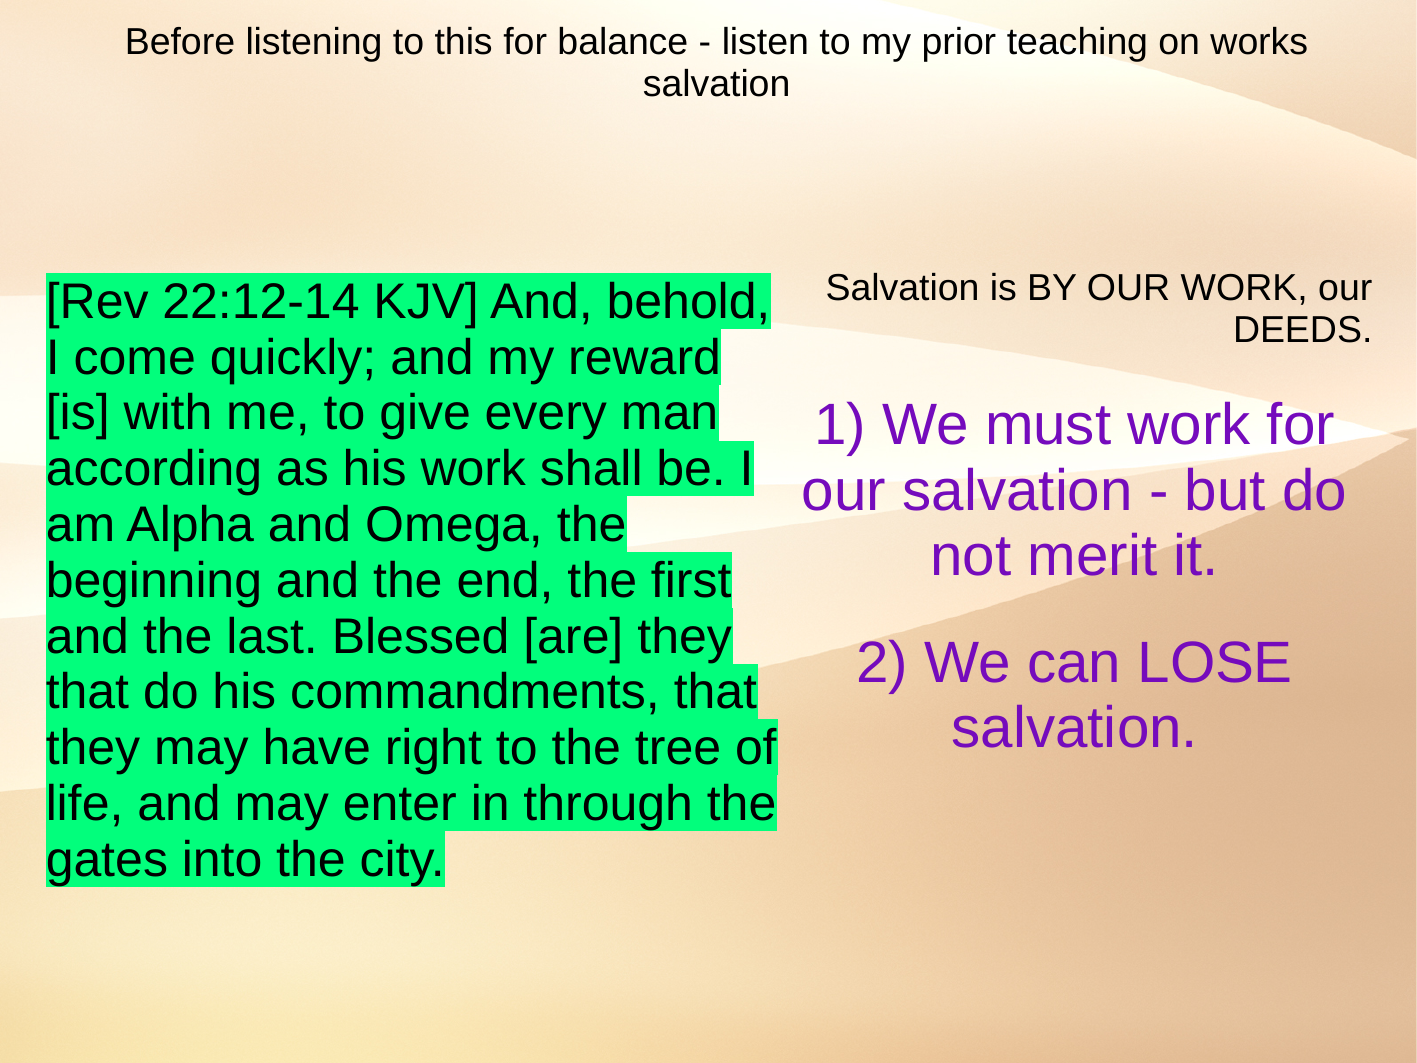

Before listening to this for balance - listen to my prior teaching on works salvation
Salvation is BY OUR WORK, our DEEDS.
1) We must work for our salvation - but do not merit it.
2) We can LOSE salvation.
[Rev 22:12-14 KJV] And, behold, I come quickly; and my reward [is] with me, to give every man according as his work shall be. I am Alpha and Omega, the beginning and the end, the first and the last. Blessed [are] they that do his commandments, that they may have right to the tree of life, and may enter in through the gates into the city.